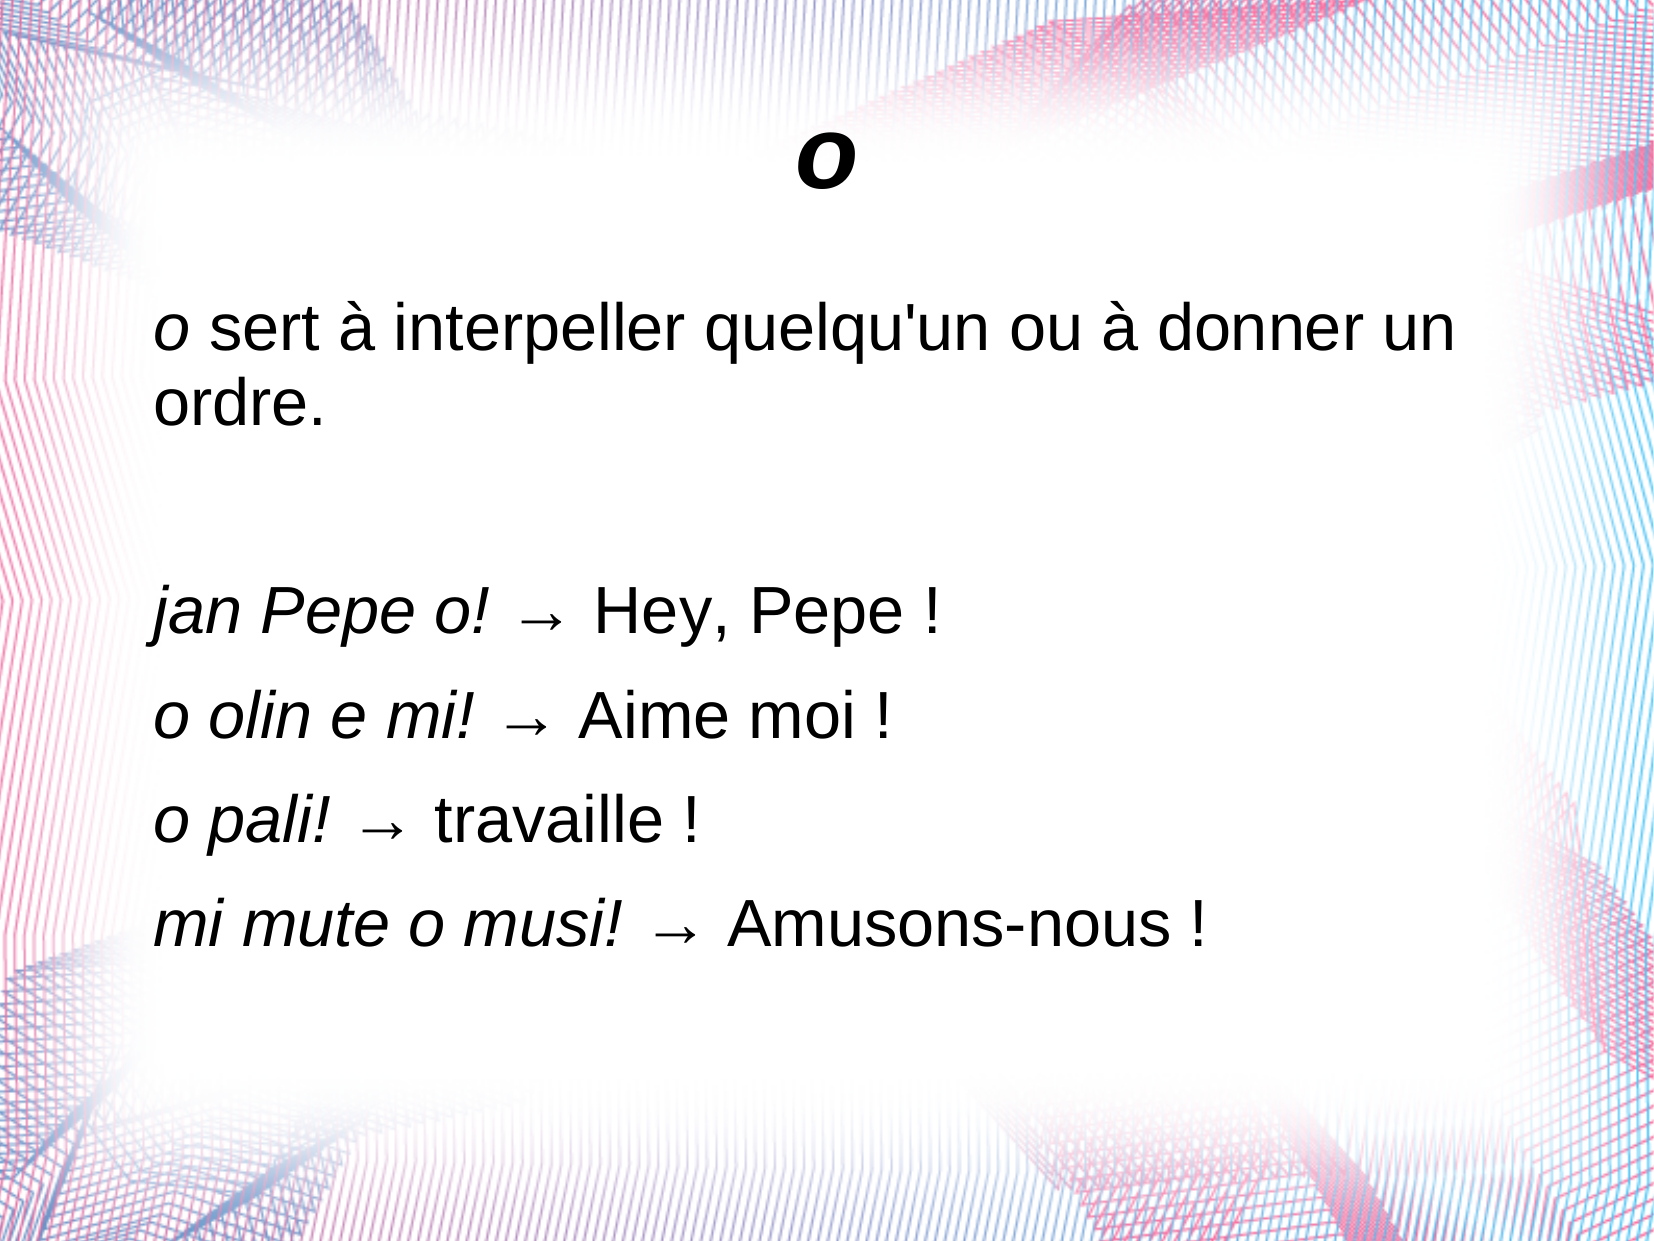

# o
o sert à interpeller quelqu'un ou à donner un ordre.
jan Pepe o! → Hey, Pepe !
o olin e mi! → Aime moi !
o pali! → travaille !
mi mute o musi! → Amusons-nous !